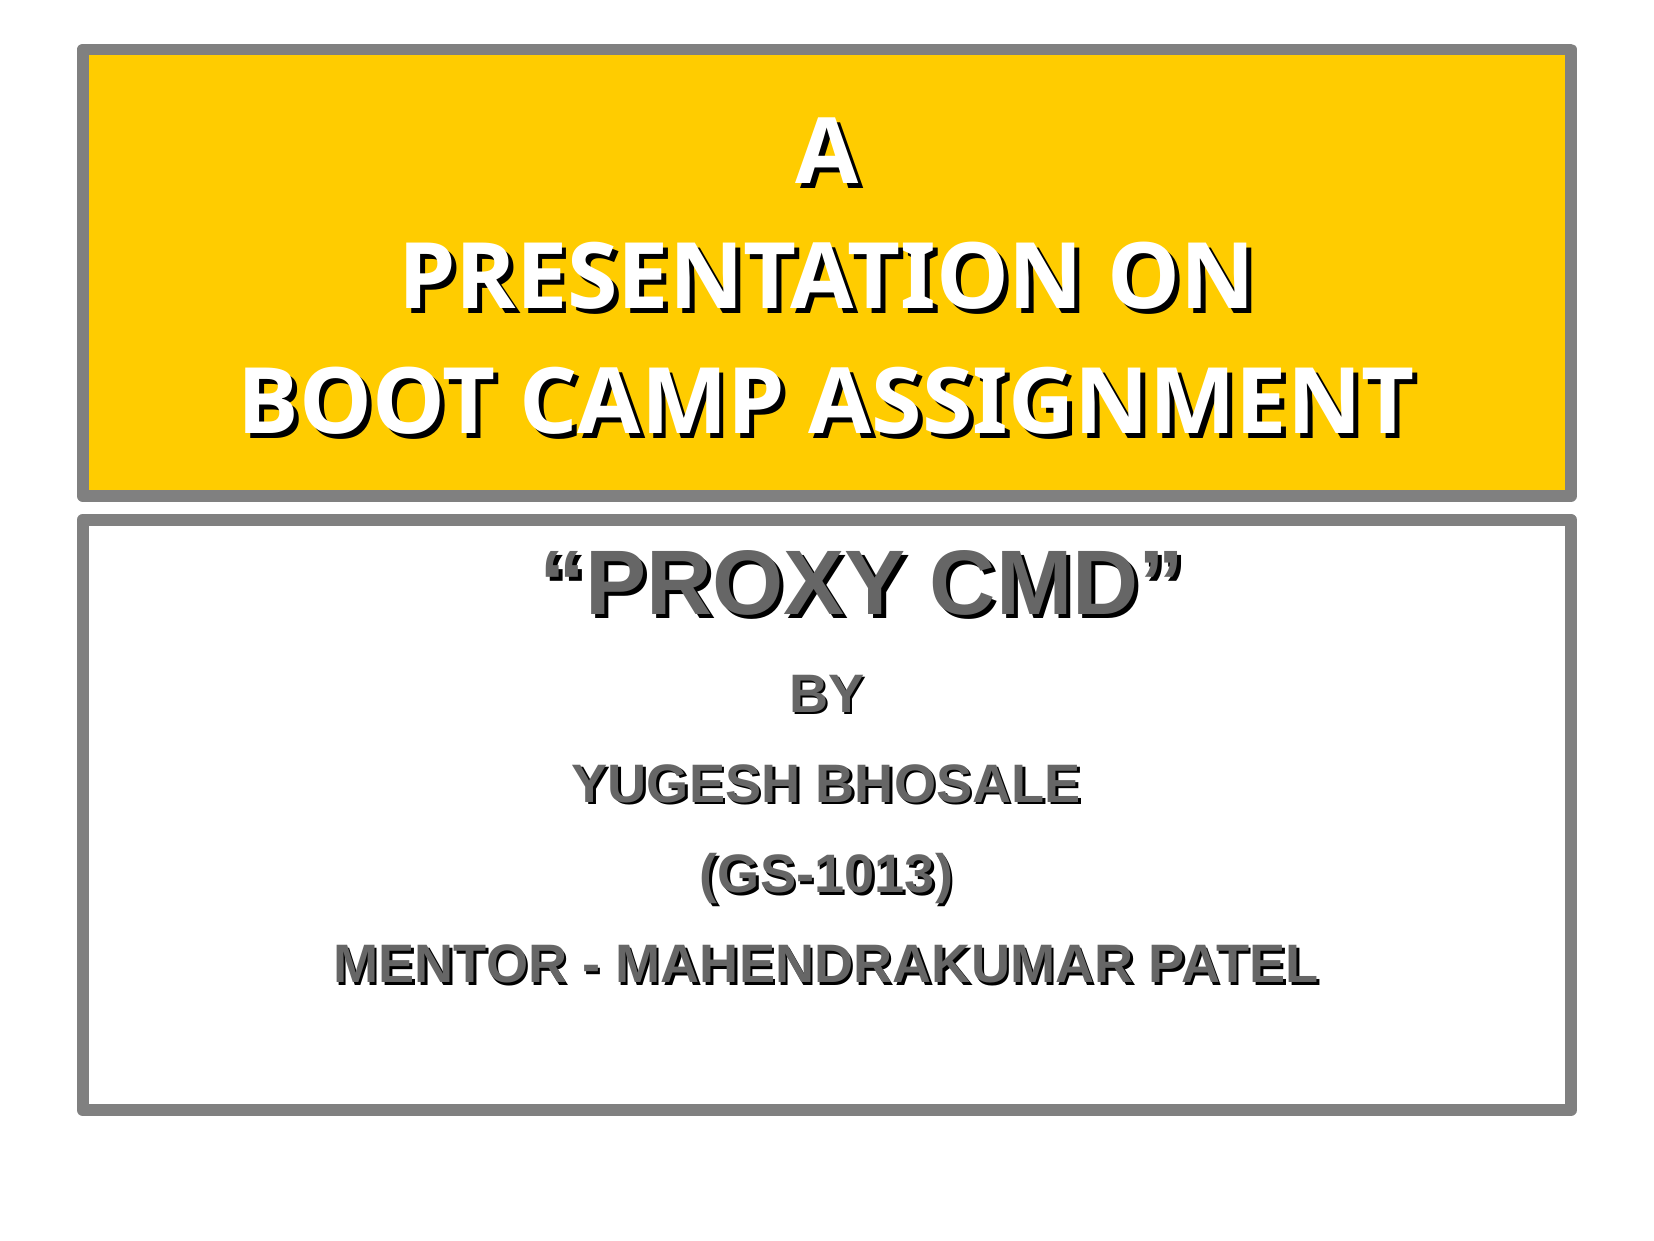

# A PRESENTATION ON BOOT CAMP ASSIGNMENT
“PROXY CMD”
BY
YUGESH BHOSALE
(GS-1013)
MENTOR - MAHENDRAKUMAR PATEL